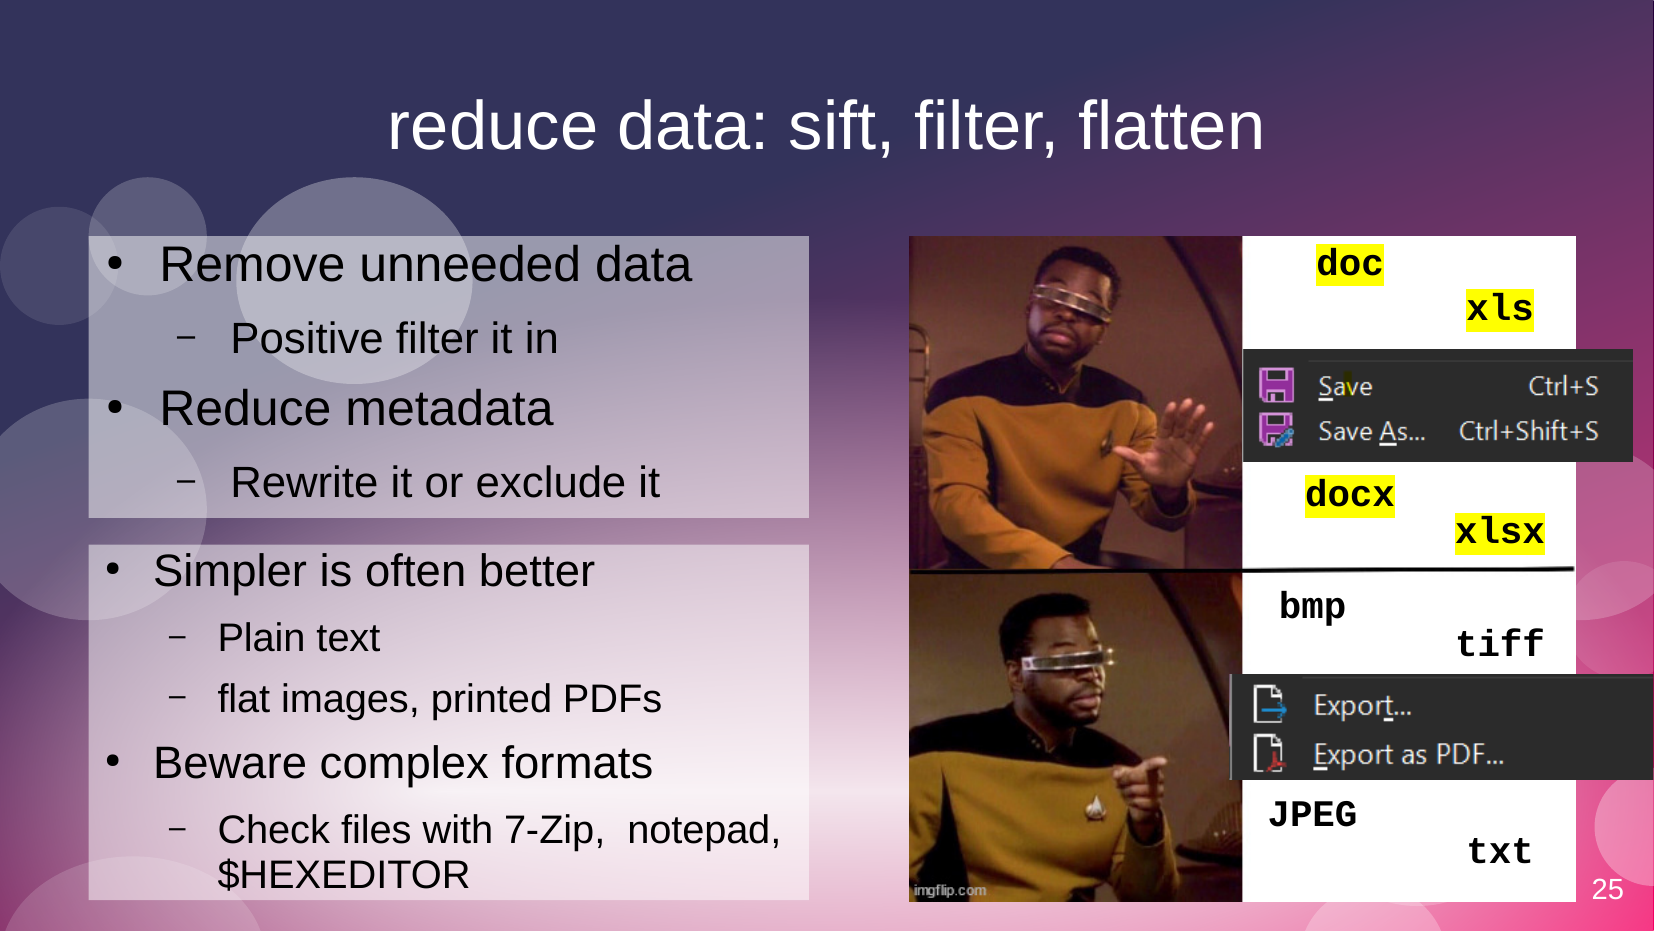

# reduce data: sift, filter, flatten
Remove unneeded data
Positive filter it in
Reduce metadata
Rewrite it or exclude it
doc
xls
docx
xlsx
Simpler is often better
Plain text
flat images, printed PDFs
Beware complex formats
Check files with 7-Zip, notepad, $HEXEDITOR
bmp
tiff
JPEG
txt